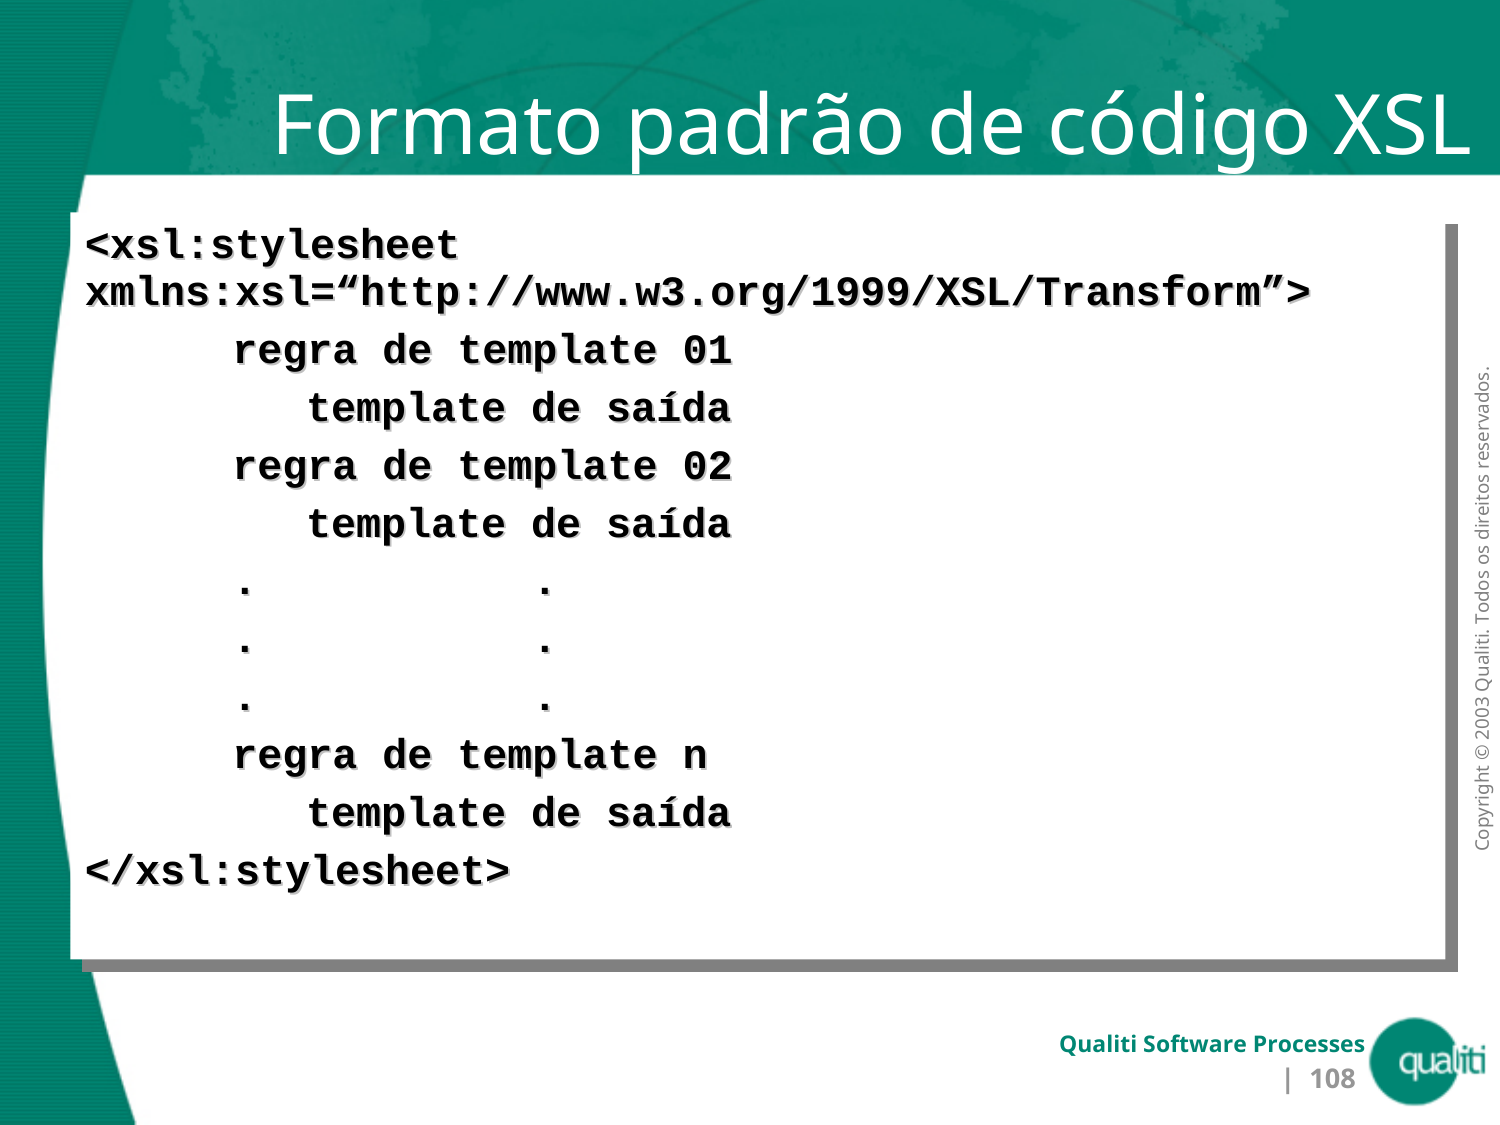

# Formato padrão de código XSL
<xsl:stylesheet xmlns:xsl=“http://www.w3.org/1999/XSL/Transform”>
		regra de template 01
			template de saída
		regra de template 02
			template de saída
		. .
		. .
		. .
		regra de template n
			template de saída
</xsl:stylesheet>